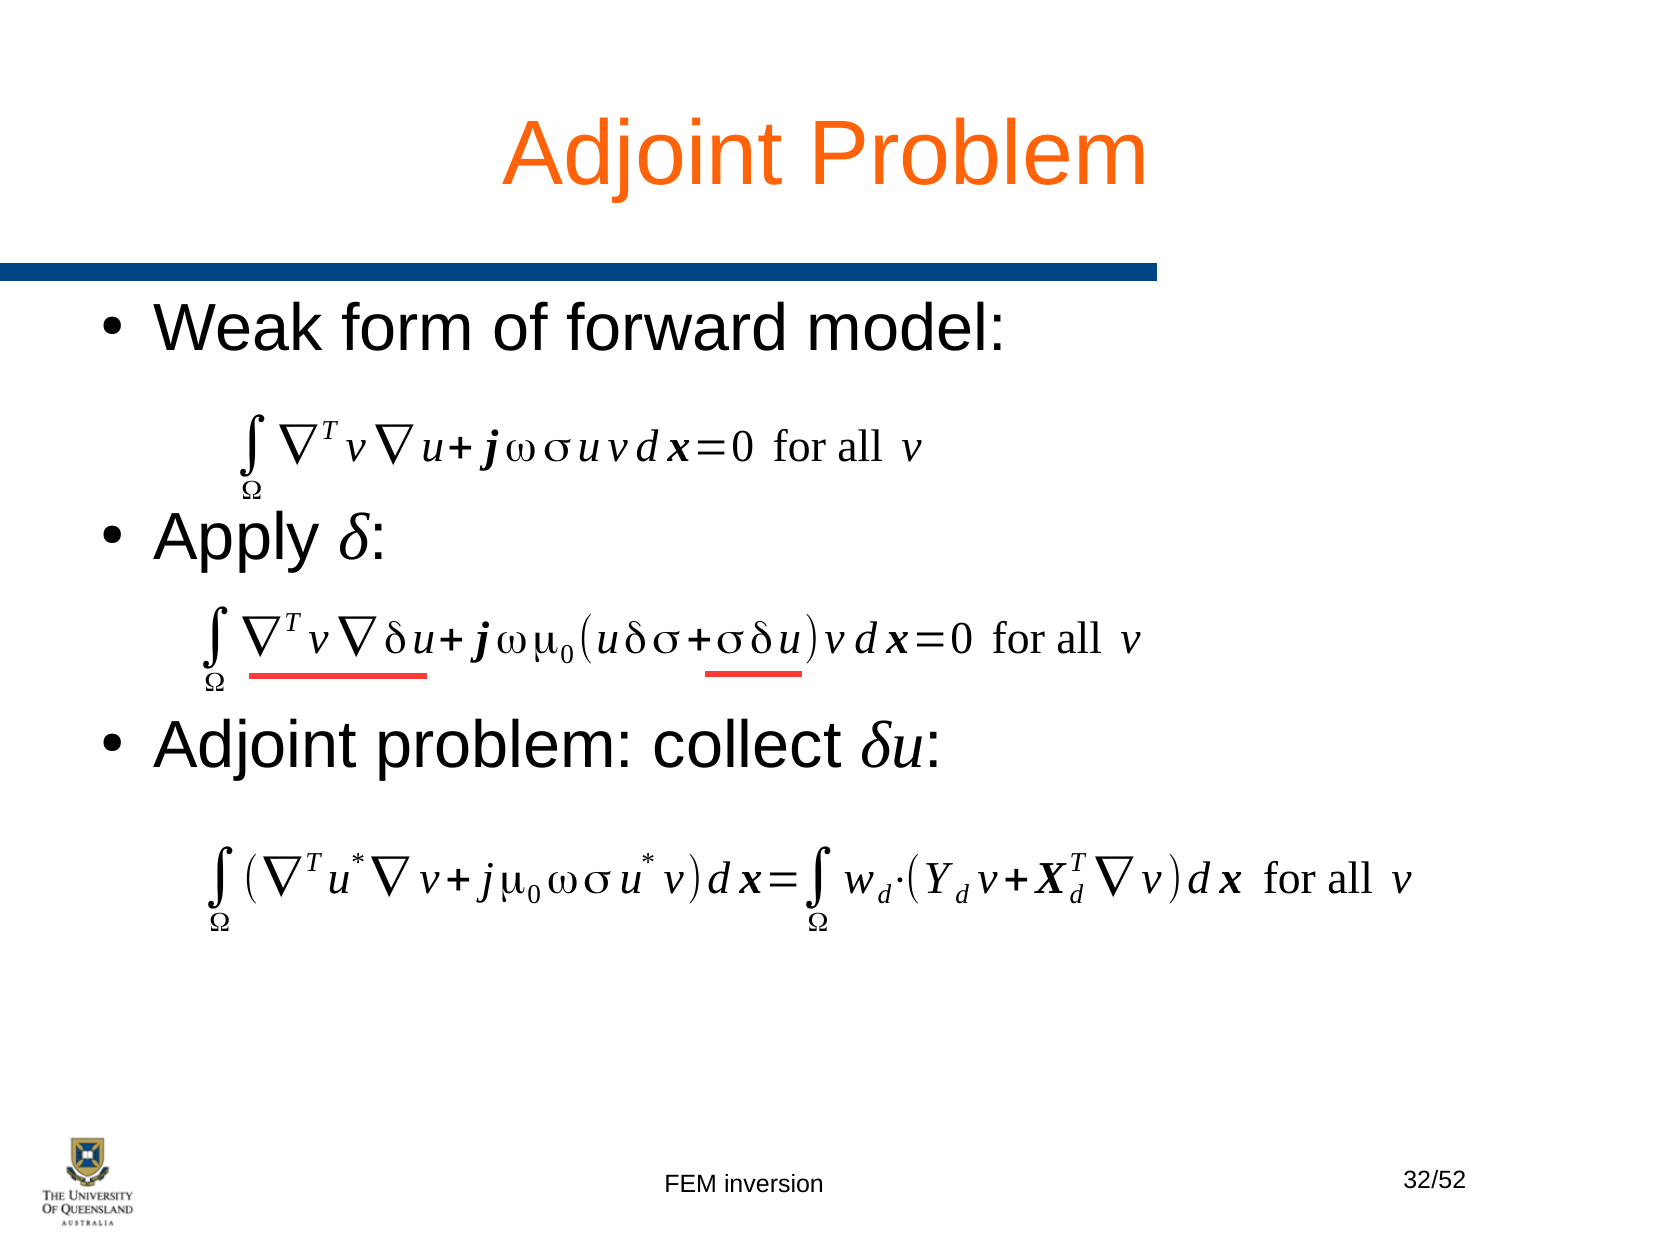

# Adjoint Problem
Weak form of forward model:
Apply δ:
Adjoint problem: collect δu: